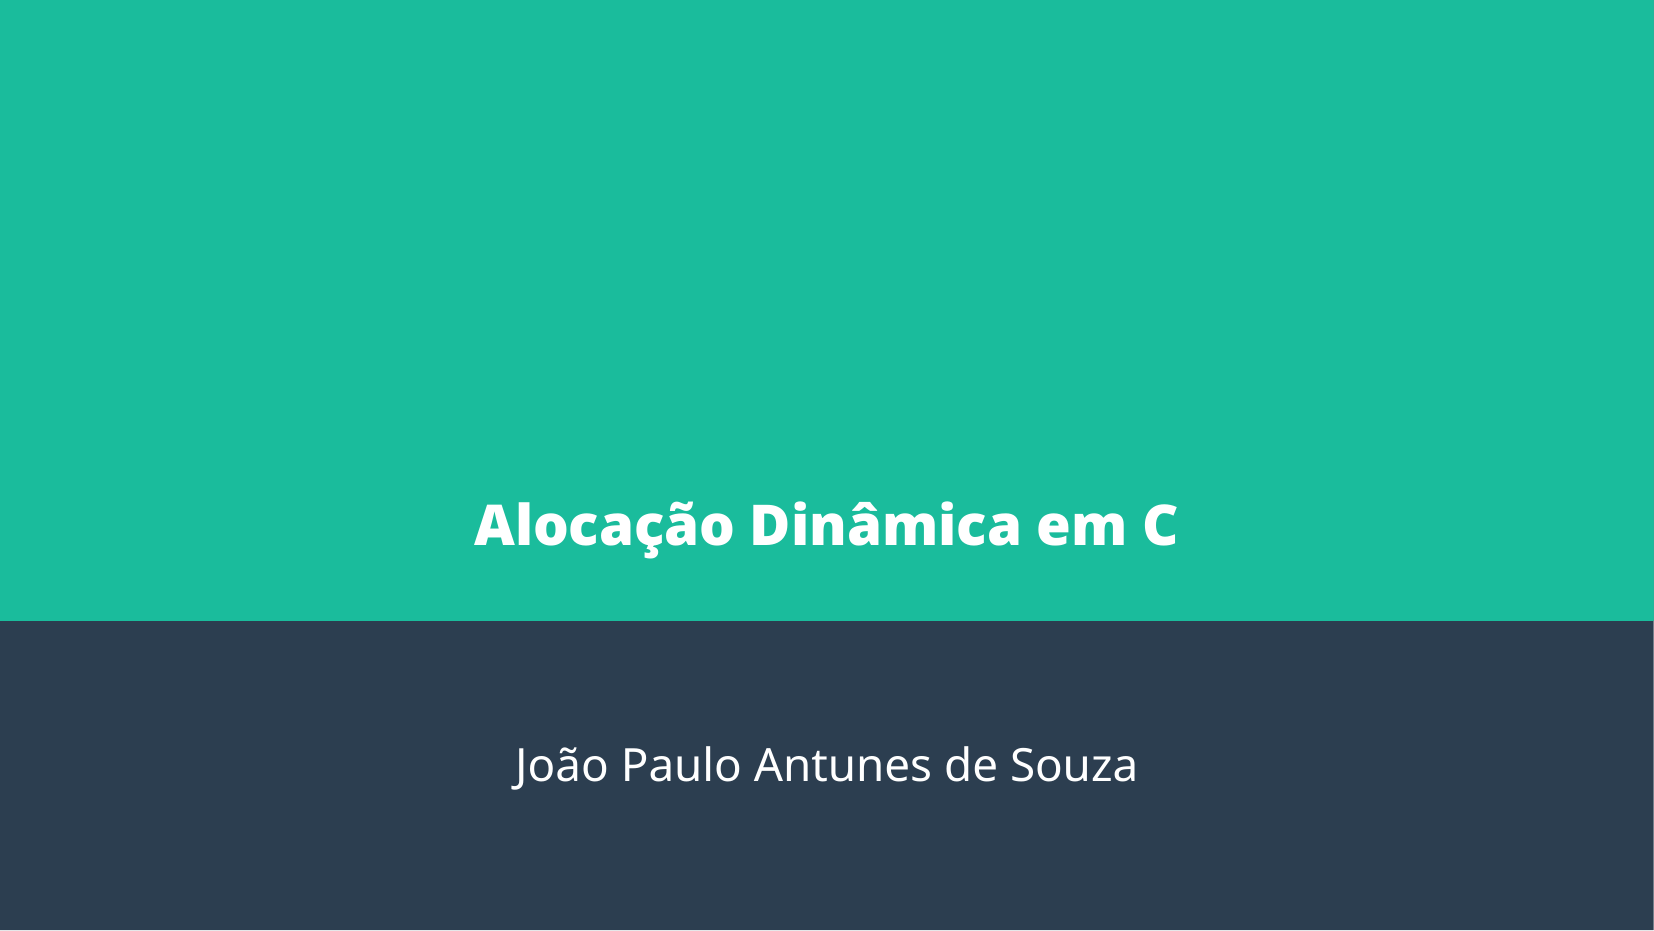

# Alocação Dinâmica em C
João Paulo Antunes de Souza